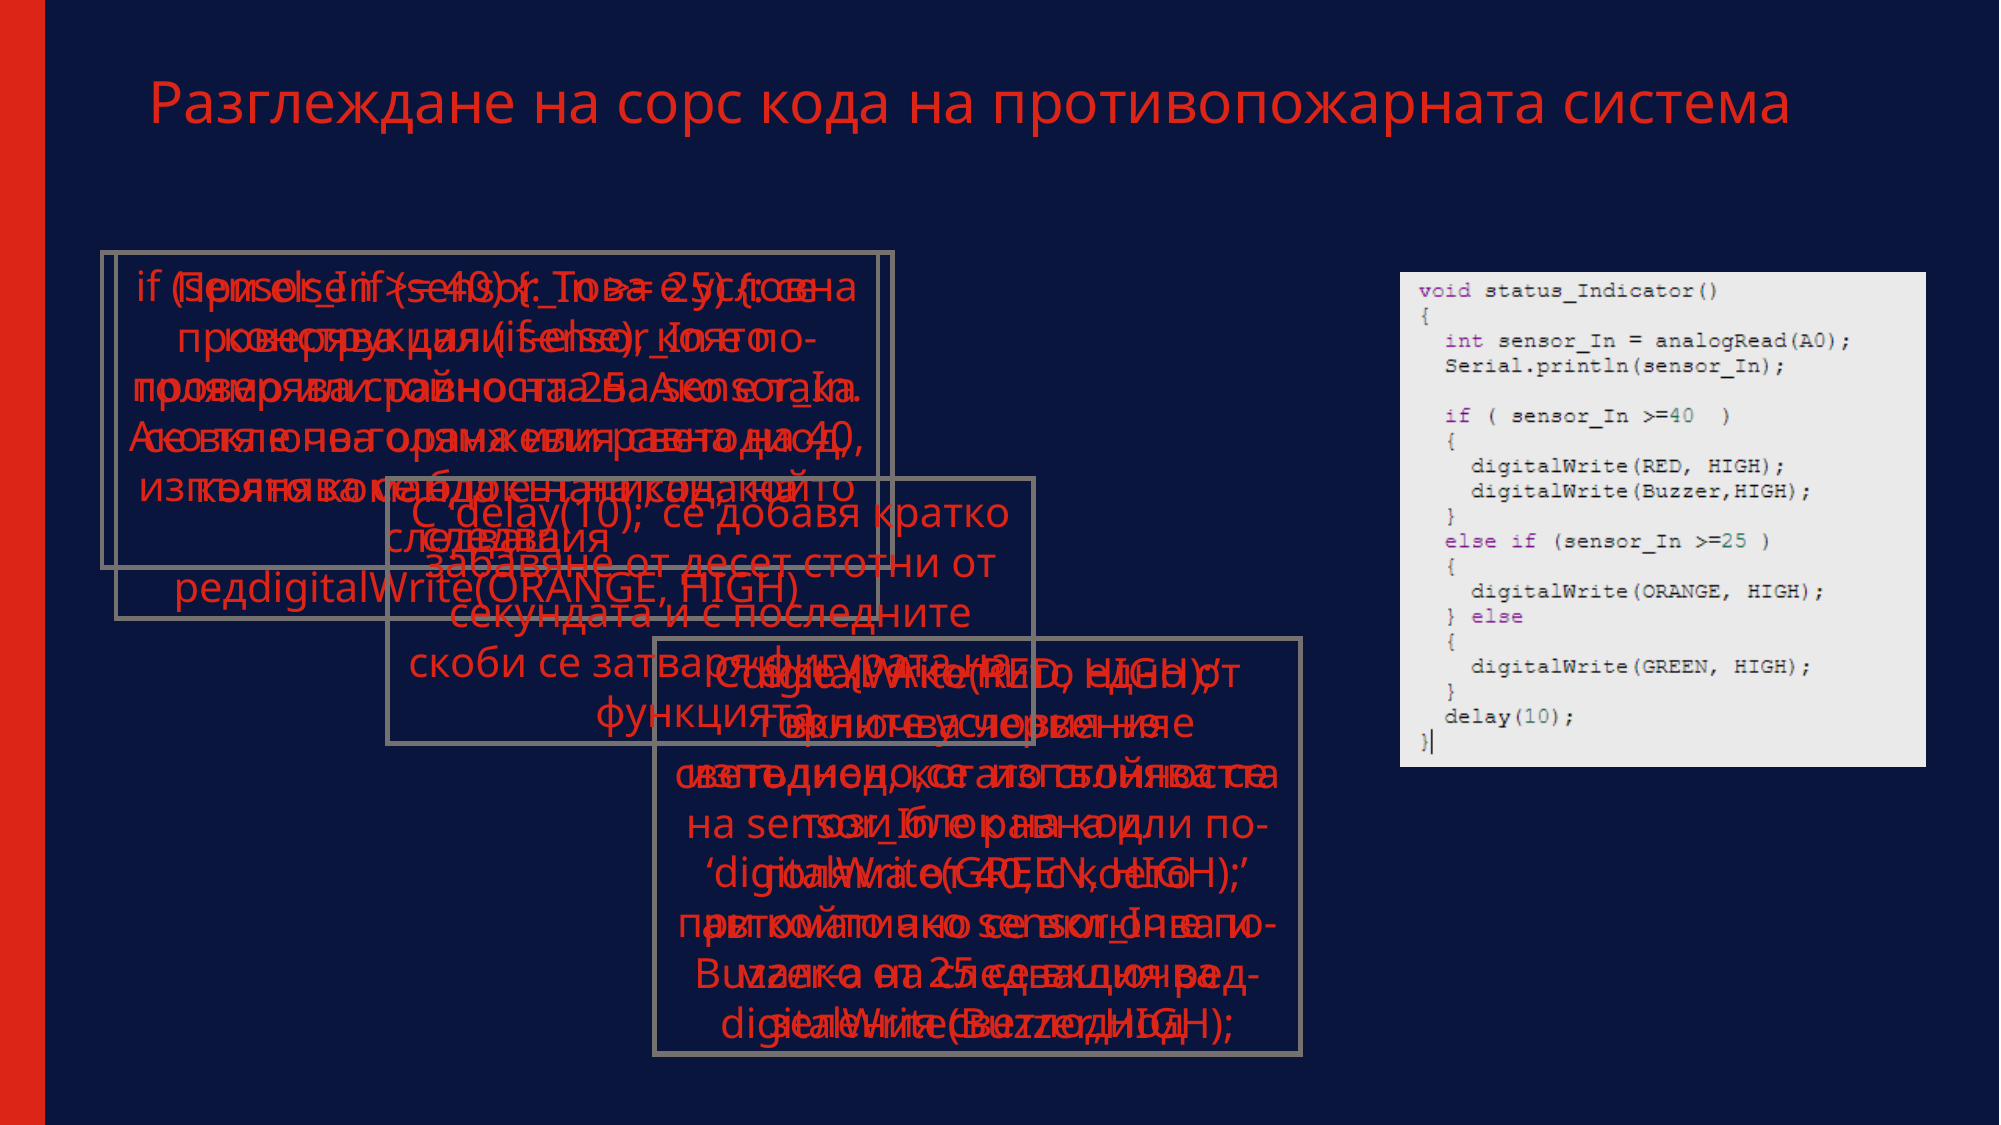

# Разглеждане на сорс кода на противопожарната система
if (sensor_In >= 40) {: Това е условна конструкция (if-else), която проверява стойността на sensor_In. Ако тя е по-голяма или равна на 40, изпълнява се блокът на код, който следва.
При else if (sensor_In >= 25) {: се проверява дали sensor_In е по-голямо или равно на 25. Ако е така се включва оранжевия светодиод, която команда е написана на следващия редdigitalWrite(ORANGE, HIGH)
С ‘delay(10);’ се добавя кратко забавяне от десет стотни от секундата и с последните скоби се затваря фигурата на функцията
С ‘else {:’ Ако нито едно от горните условия не е изпълнено,се изпълнява се този блок на код.
‘digitalWrite(GREEN, HIGH);’ при който ако sensor_In е по-малко от 25 се включва зеления светлодиод
‘digitalWrite(RED, HIGH);’ включва червения светодиод, когато стойността на sensor_In е равна или по- голяма от 40, с което автоматично се включва и Buzzer-а на следващия ред- digitalWrite(Buzzer,HIGH);